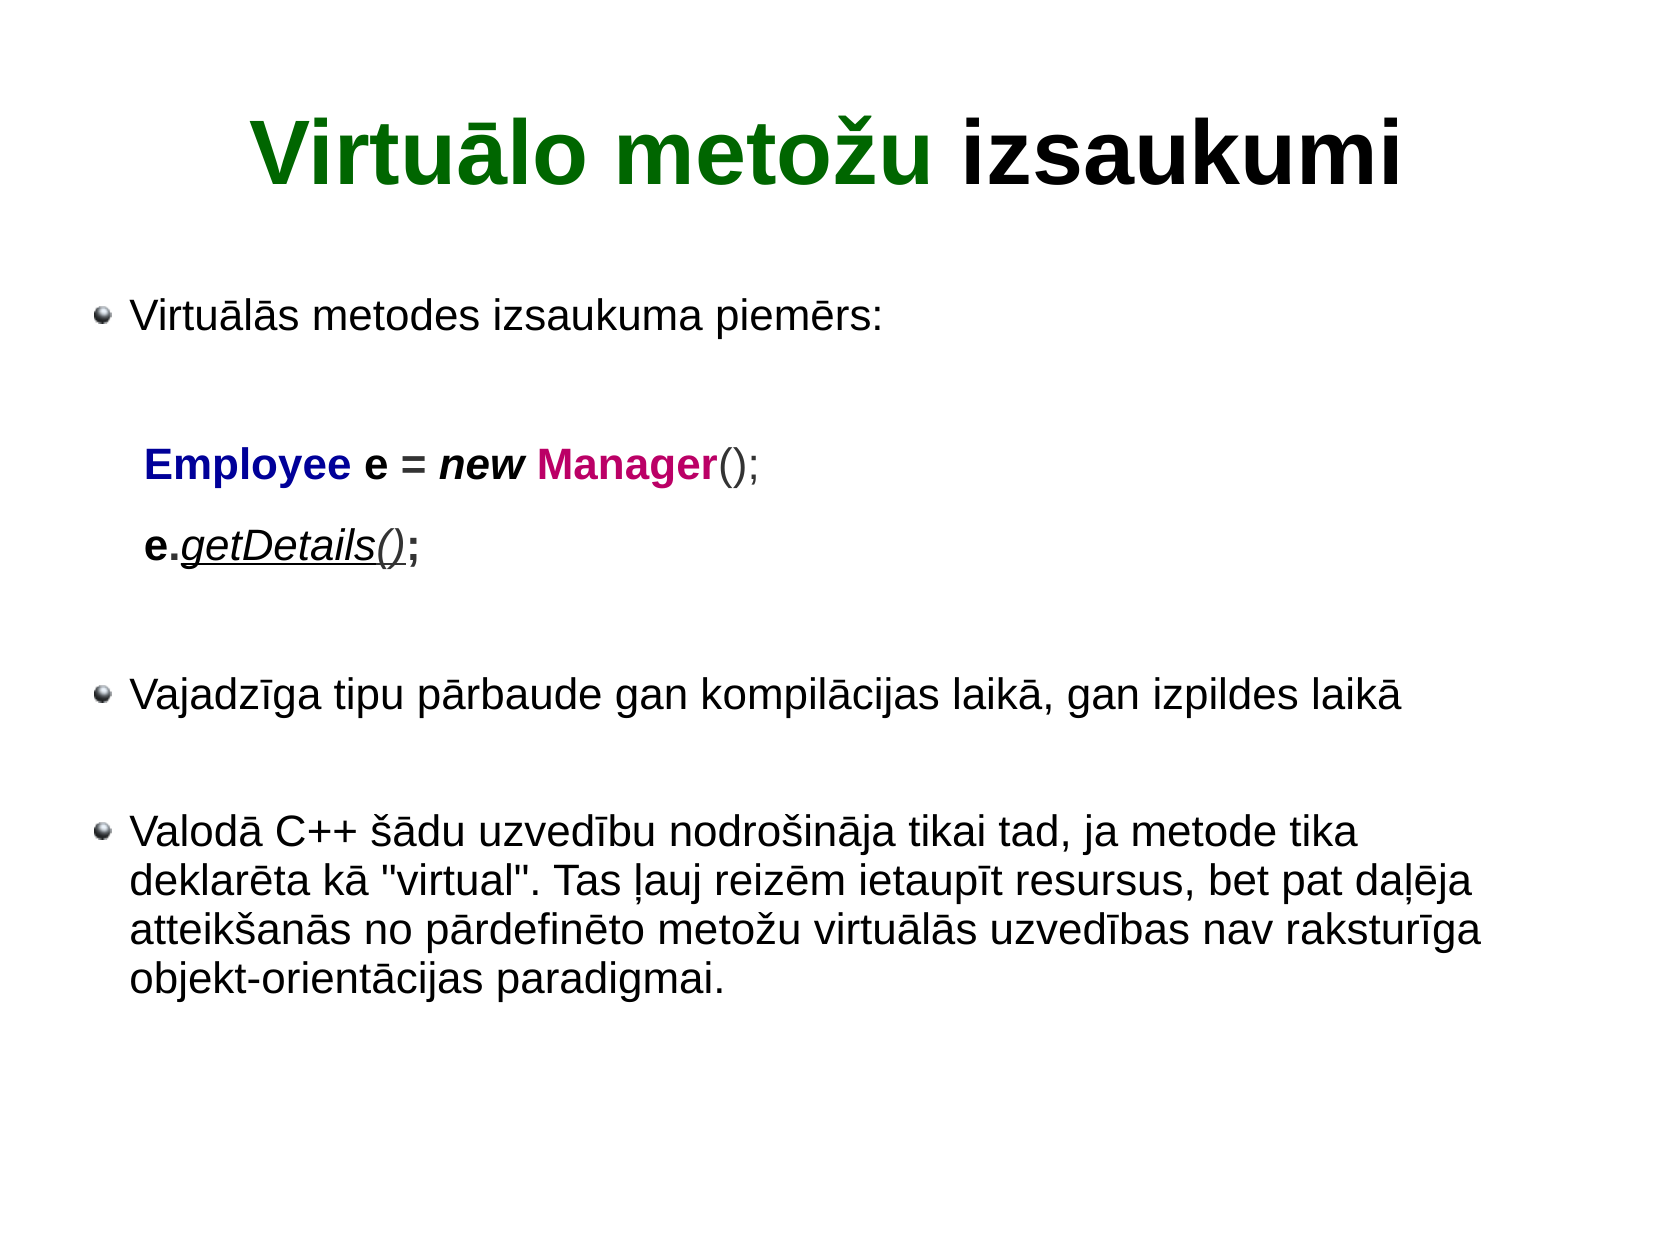

# Virtuālo metožu izsaukumi
Virtuālās metodes izsaukuma piemērs:
 Employee e = new Manager();
 e.getDetails();
Vajadzīga tipu pārbaude gan kompilācijas laikā, gan izpildes laikā
Valodā C++ šādu uzvedību nodrošināja tikai tad, ja metode tika deklarēta kā "virtual". Tas ļauj reizēm ietaupīt resursus, bet pat daļēja atteikšanās no pārdefinēto metožu virtuālās uzvedības nav raksturīga objekt-orientācijas paradigmai.